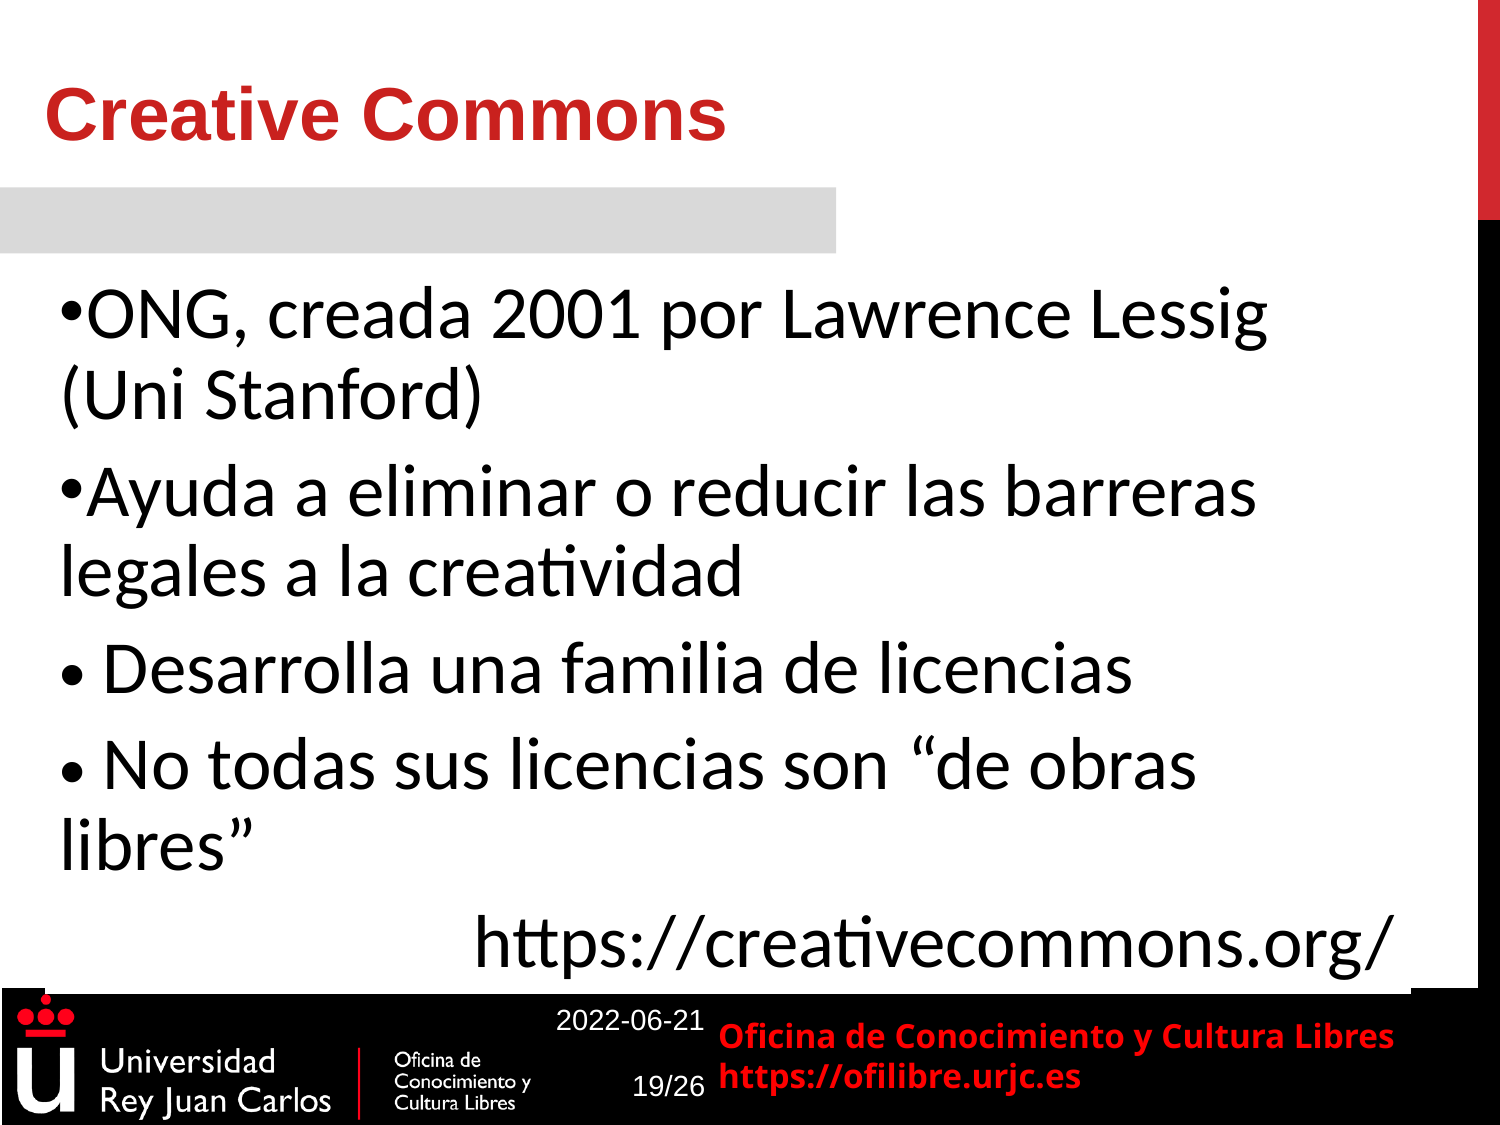

#
Creative Commons
ONG, creada 2001 por Lawrence Lessig (Uni Stanford)
Ayuda a eliminar o reducir las barreras legales a la creatividad
 Desarrolla una familia de licencias
 No todas sus licencias son “de obras libres”
https://creativecommons.org/